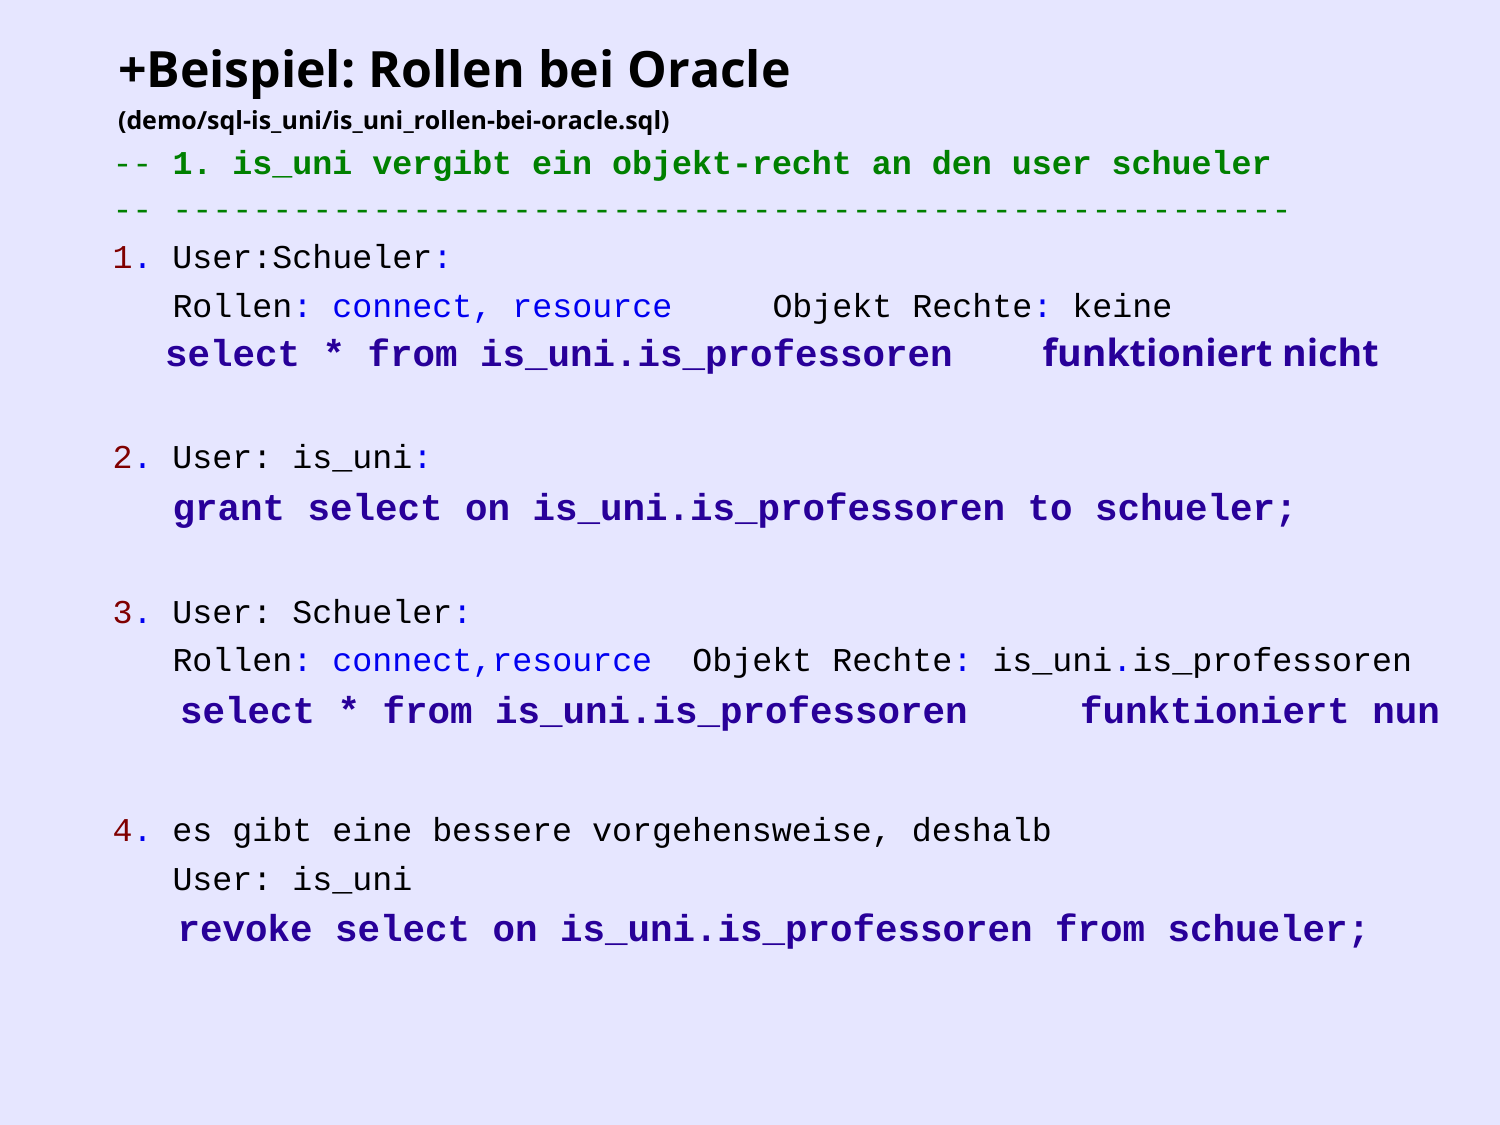

# +Beispiel: Rollen bei Oracle (demo/sql-is_uni/is_uni_rollen-bei-oracle.sql)‏
-- 1. is_uni vergibt ein objekt-recht an den user schueler
-- --------------------------------------------------------
1. User:Schueler:
 Rollen: connect, resource Objekt Rechte: keine
select * from is_uni.is_professoren funktioniert nicht
2. User: is_uni:
 grant select on is_uni.is_professoren to schueler;
3. User: Schueler:
 Rollen: connect,resource Objekt Rechte: is_uni.is_professoren
 select * from is_uni.is_professoren funktioniert nun
4. es gibt eine bessere vorgehensweise, deshalb
 User: is_uni
 revoke select on is_uni.is_professoren from schueler;